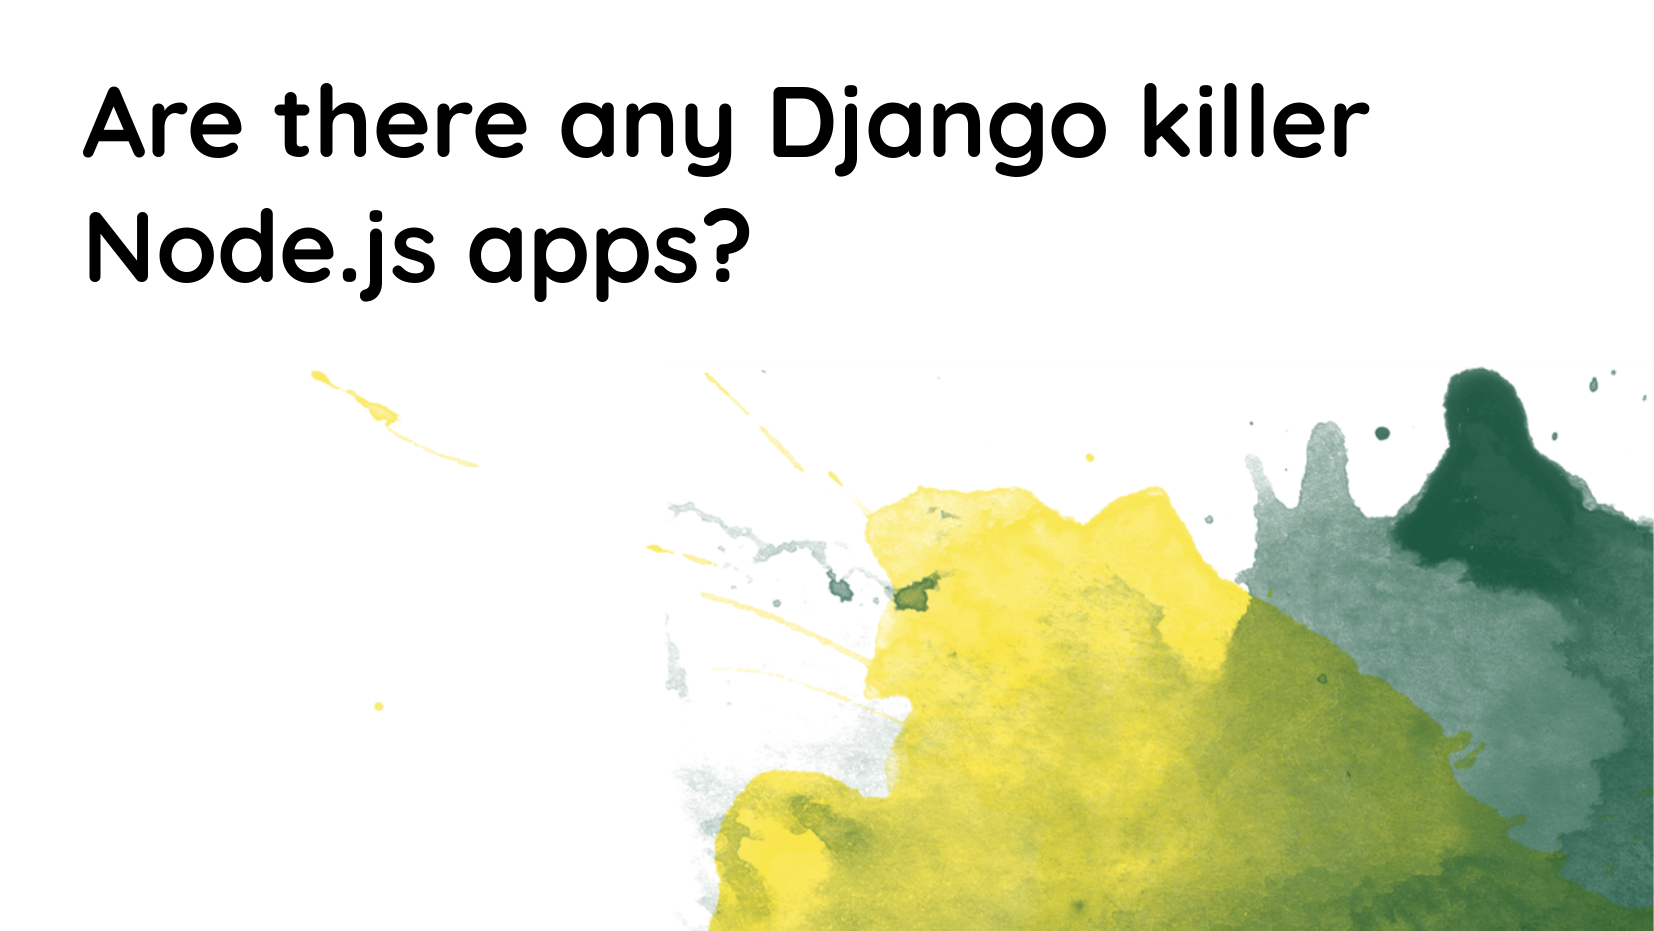

# Are there any Django killer Node.js apps?